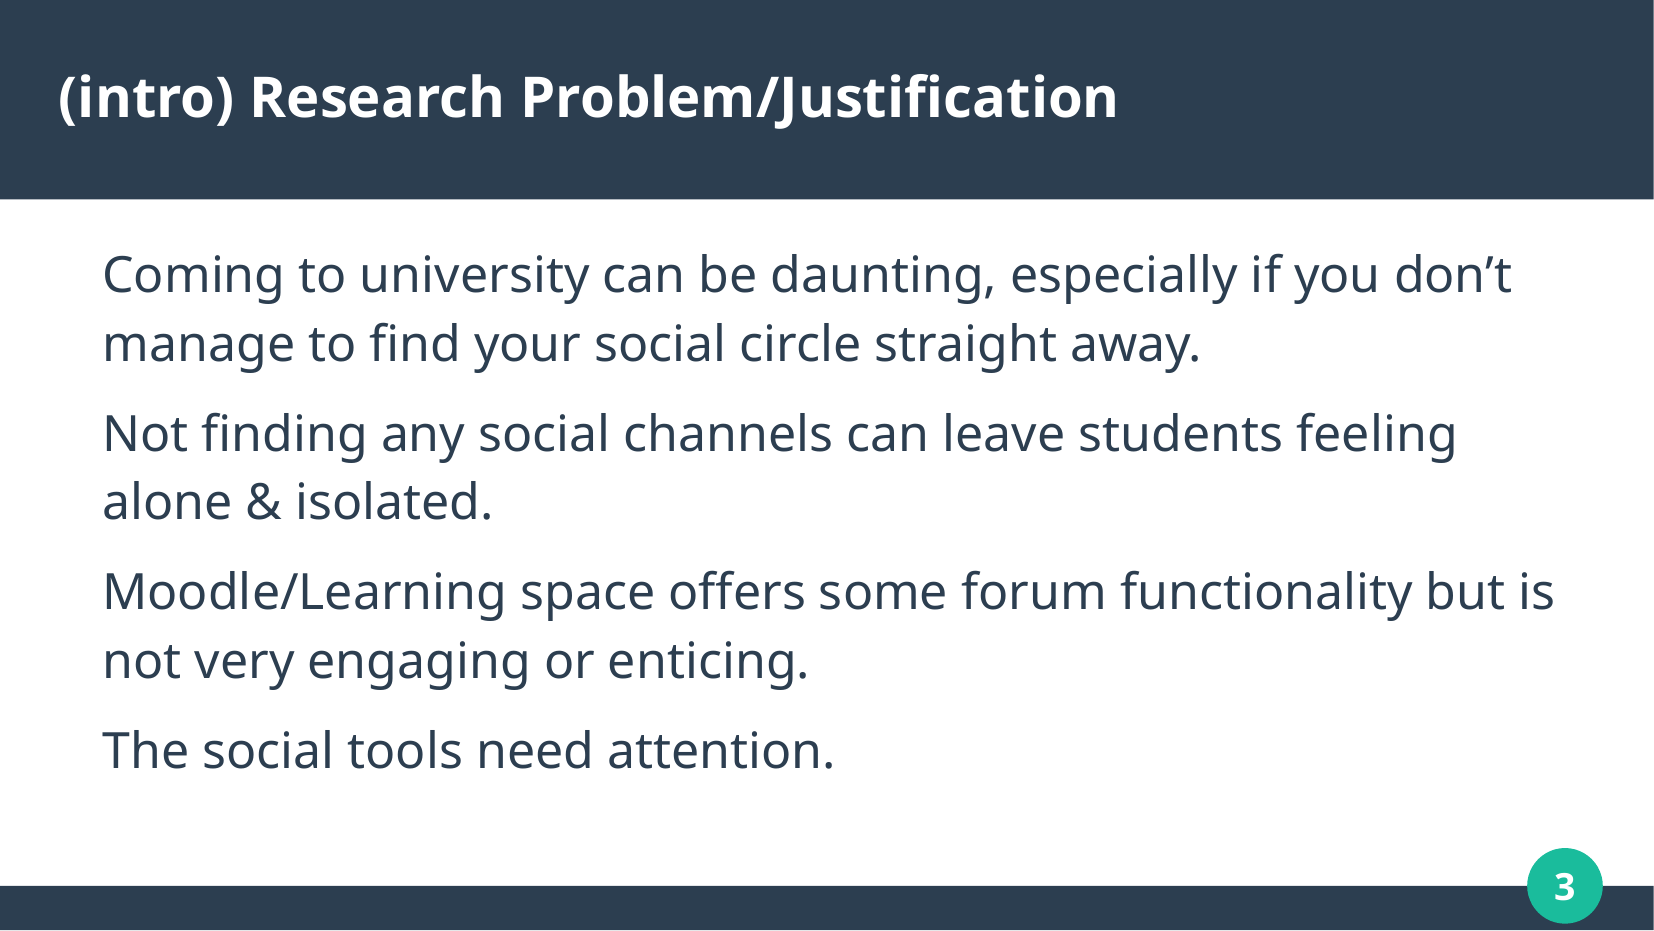

# (intro) Research Problem/Justification
Coming to university can be daunting, especially if you don’t manage to find your social circle straight away.
Not finding any social channels can leave students feeling alone & isolated.
Moodle/Learning space offers some forum functionality but is not very engaging or enticing.
The social tools need attention.